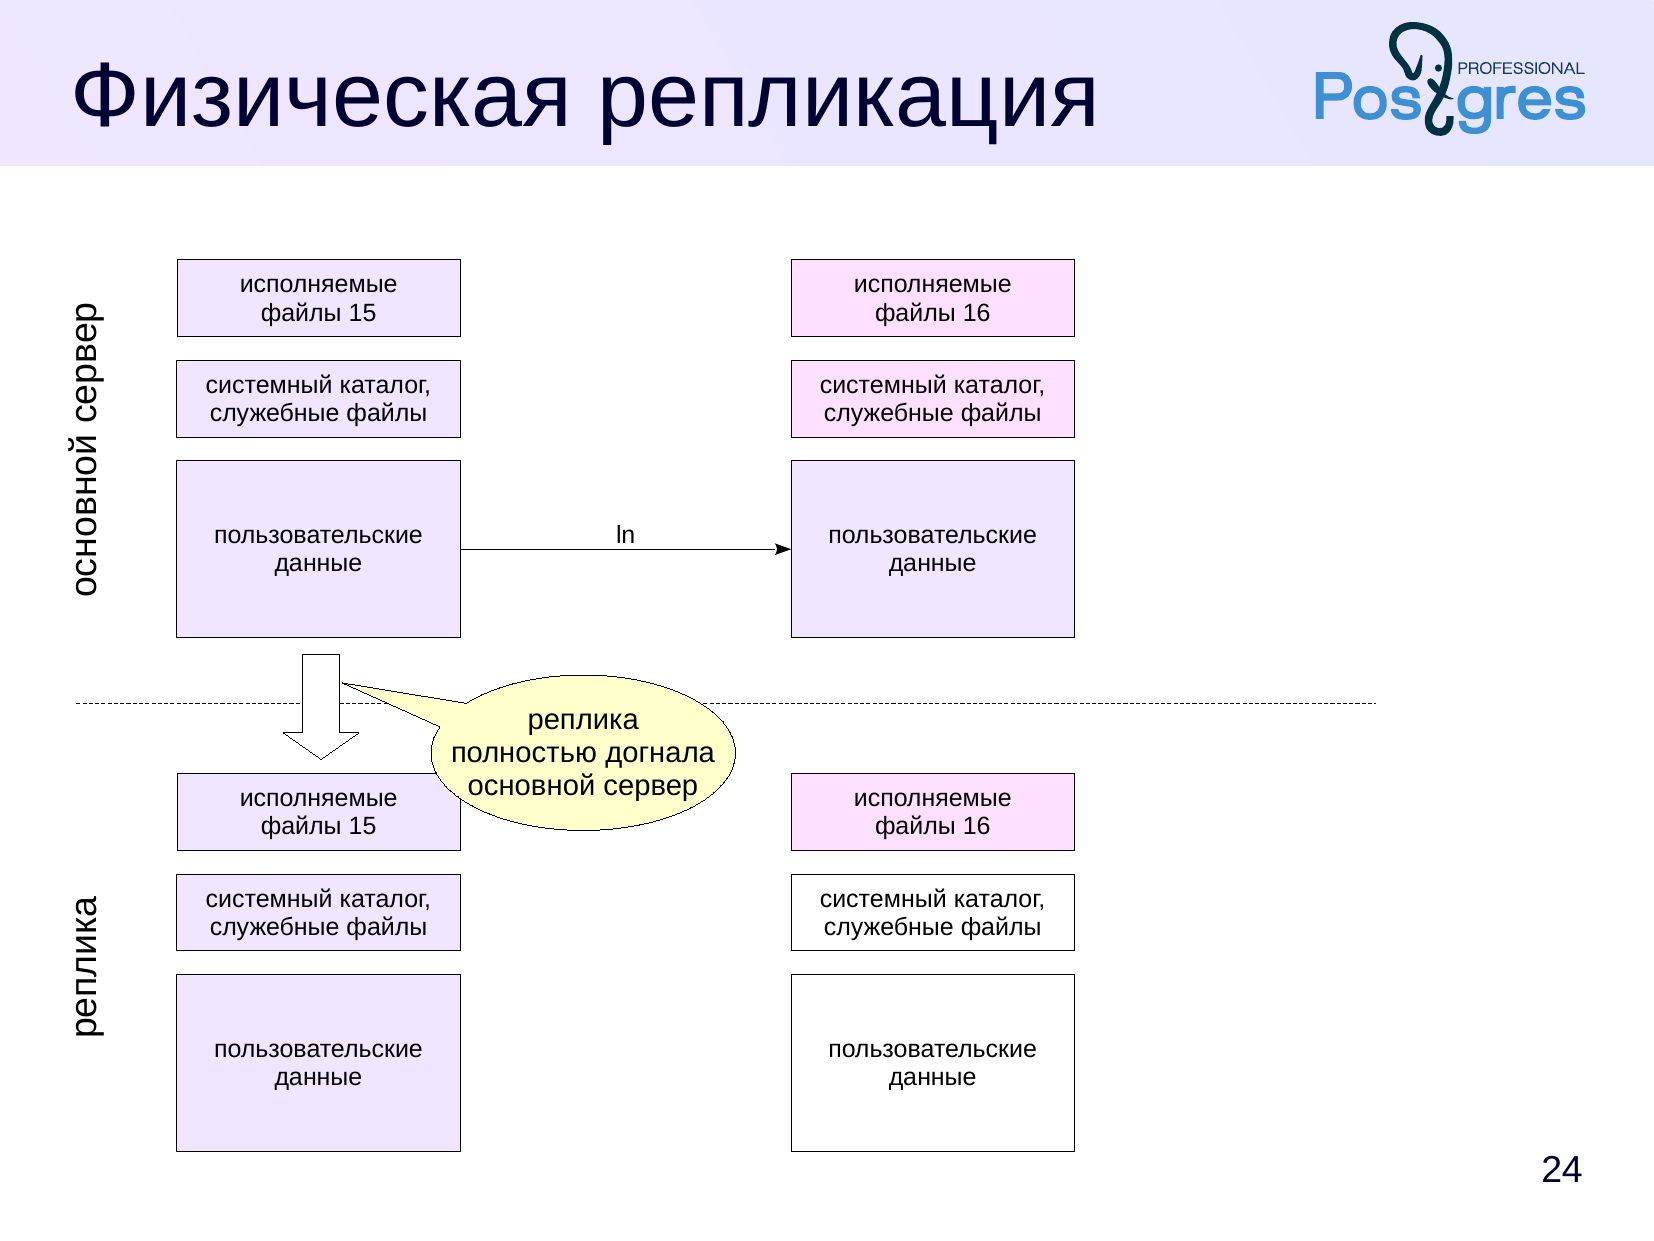

# Физическая репликация
исполняемые
файлы 15
исполняемые
файлы 16
системный каталог,
служебные файлы
системный каталог,
служебные файлы
основной сервер
пользовательские
данные
пользовательские
данные
реплика
полностью догнала
основной сервер
исполняемые
файлы 15
исполняемые
файлы 16
системный каталог,
служебные файлы
системный каталог,
служебные файлы
реплика
пользовательские
данные
пользовательские
данные